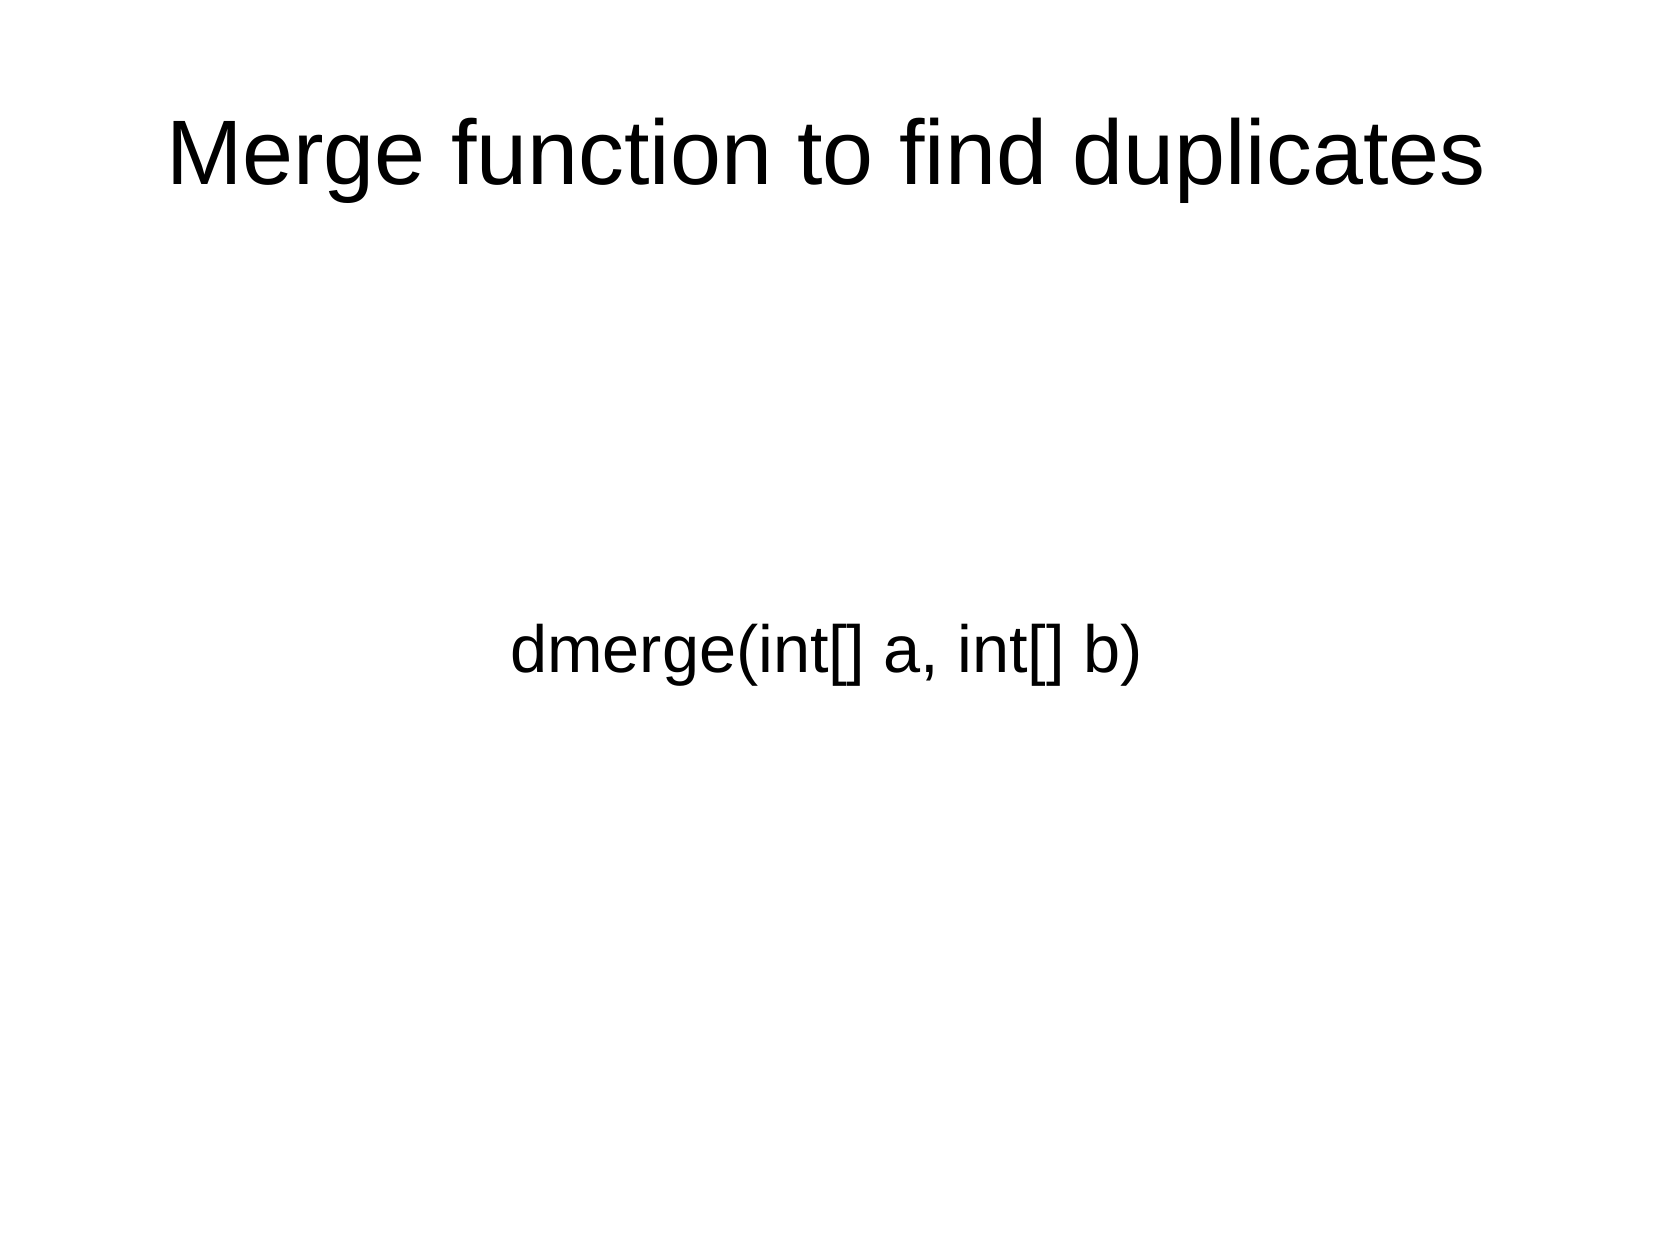

# Merge function to find duplicates
dmerge(int[] a, int[] b)